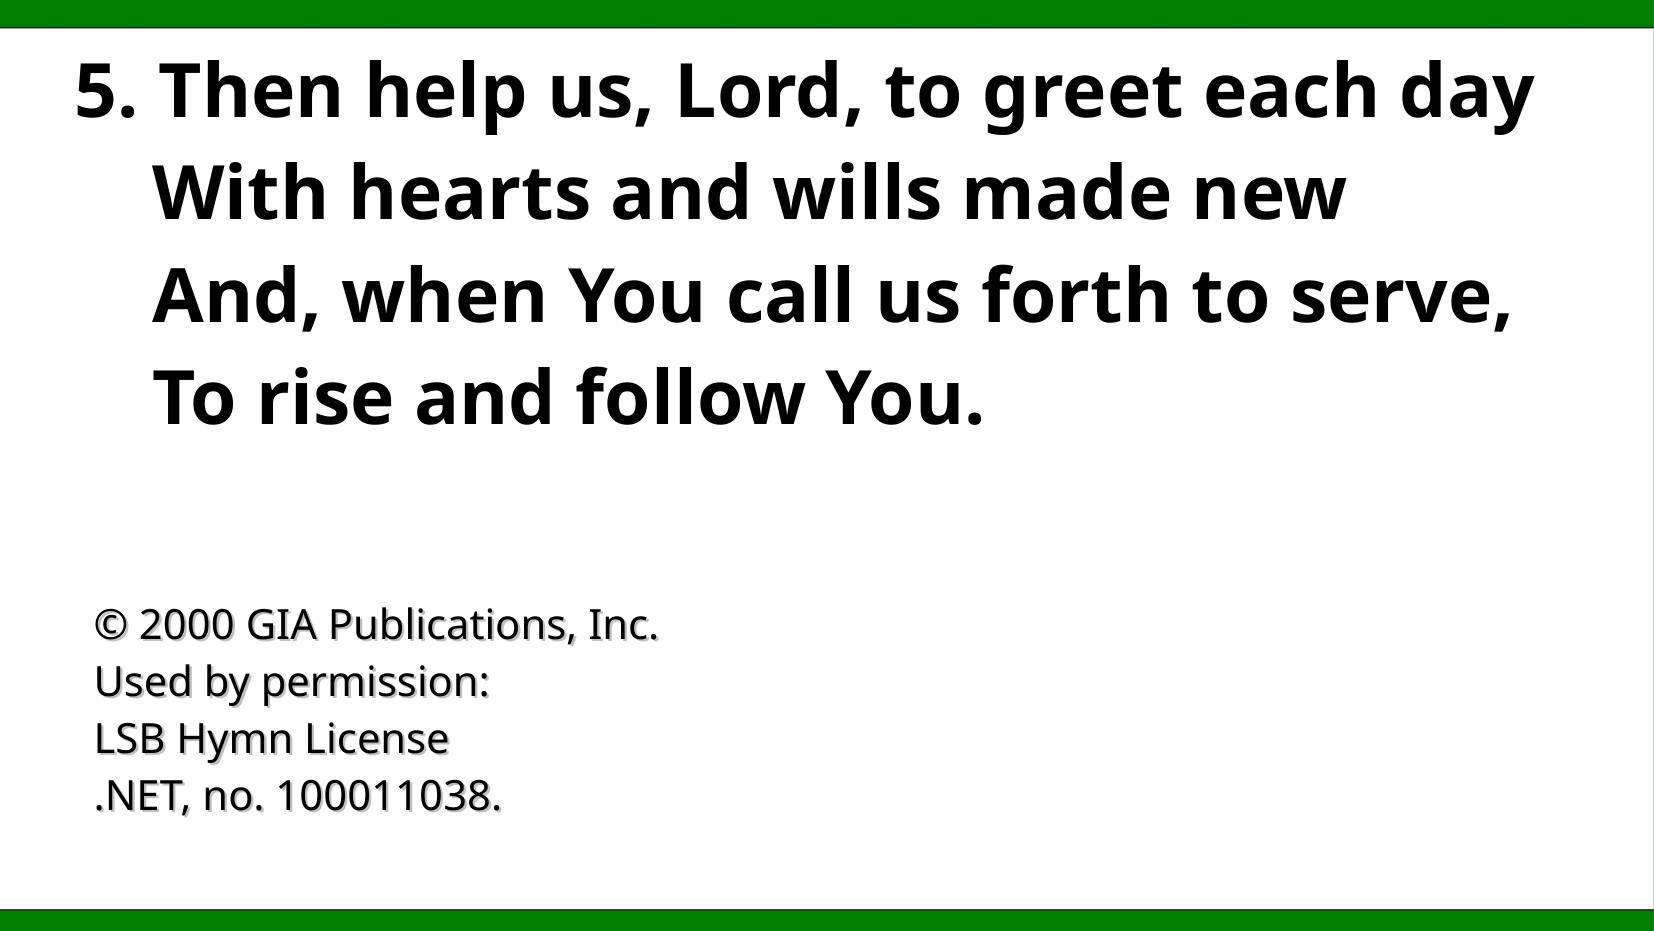

5. Then help us, Lord, to greet each day
 With hearts and wills made new
 And, when You call us forth to serve,
 To rise and follow You.
© 2000 GIA Publications, Inc.
Used by permission:
LSB Hymn License
.NET, no. 100011038.